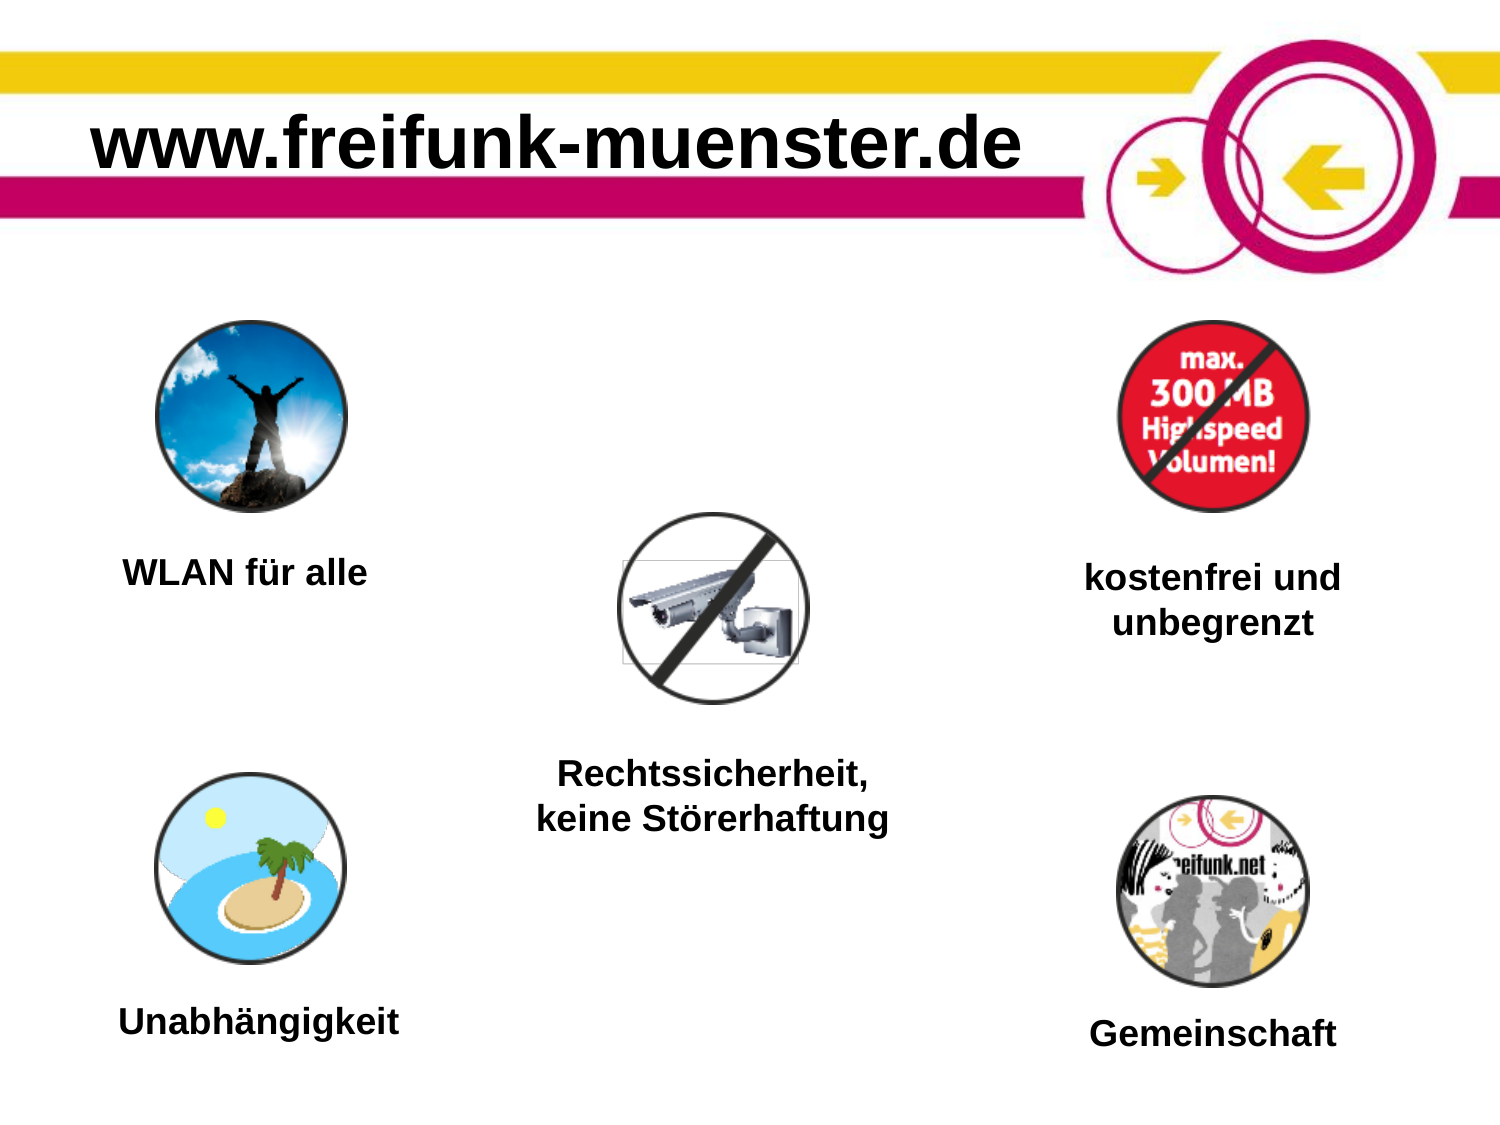

www.freifunk-muenster.de
WLAN für alle
kostenfrei und unbegrenzt
Rechtssicherheit, keine Störerhaftung
Unabhängigkeit
Gemeinschaft